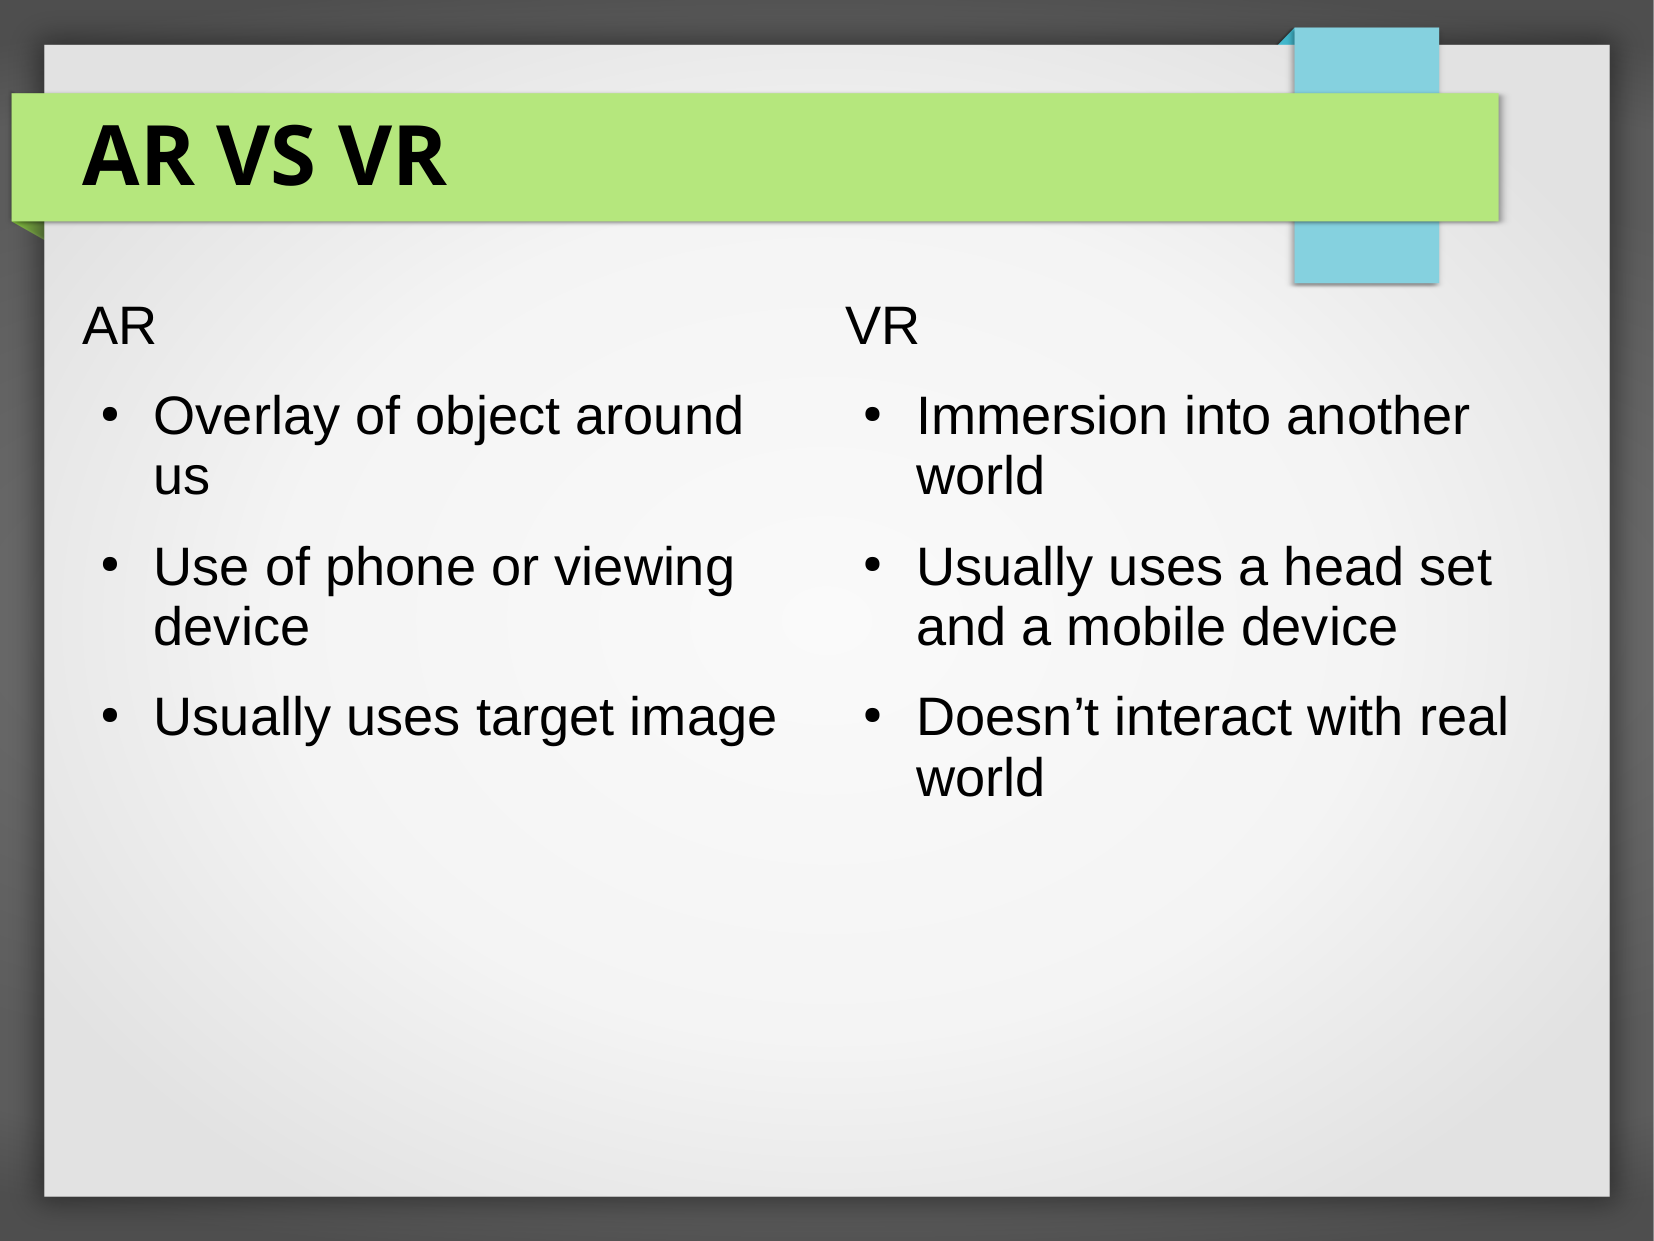

AR VS VR
# AR
Overlay of object around us
Use of phone or viewing device
Usually uses target image
VR
Immersion into another world
Usually uses a head set and a mobile device
Doesn’t interact with real world